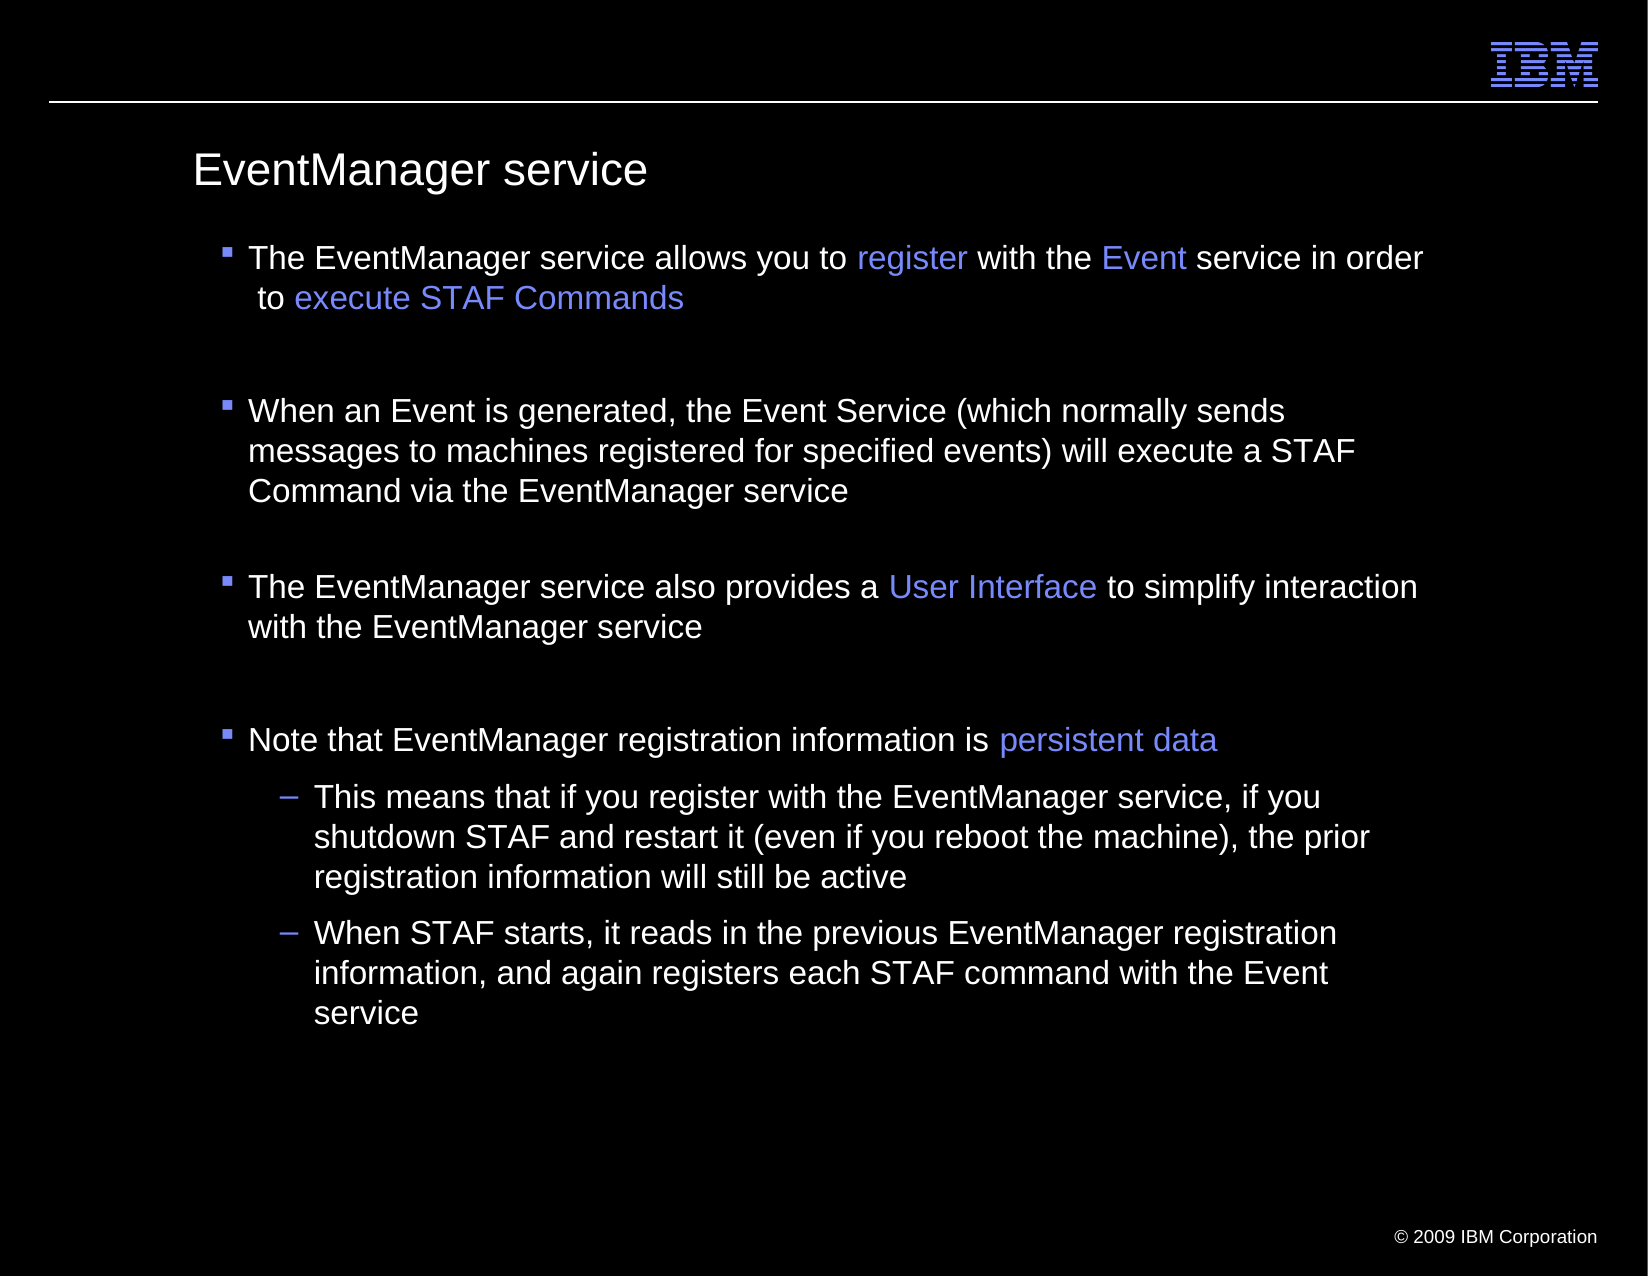

# EventManager service
The EventManager service allows you to register with the Event service in order
 to execute STAF Commands
When an Event is generated, the Event Service (which normally sends
messages to machines registered for specified events) will execute a STAF
Command via the EventManager service
The EventManager service also provides a User Interface to simplify interaction
with the EventManager service
Note that EventManager registration information is persistent data
This means that if you register with the EventManager service, if you
shutdown STAF and restart it (even if you reboot the machine), the prior
registration information will still be active
When STAF starts, it reads in the previous EventManager registration
information, and again registers each STAF command with the Event
service